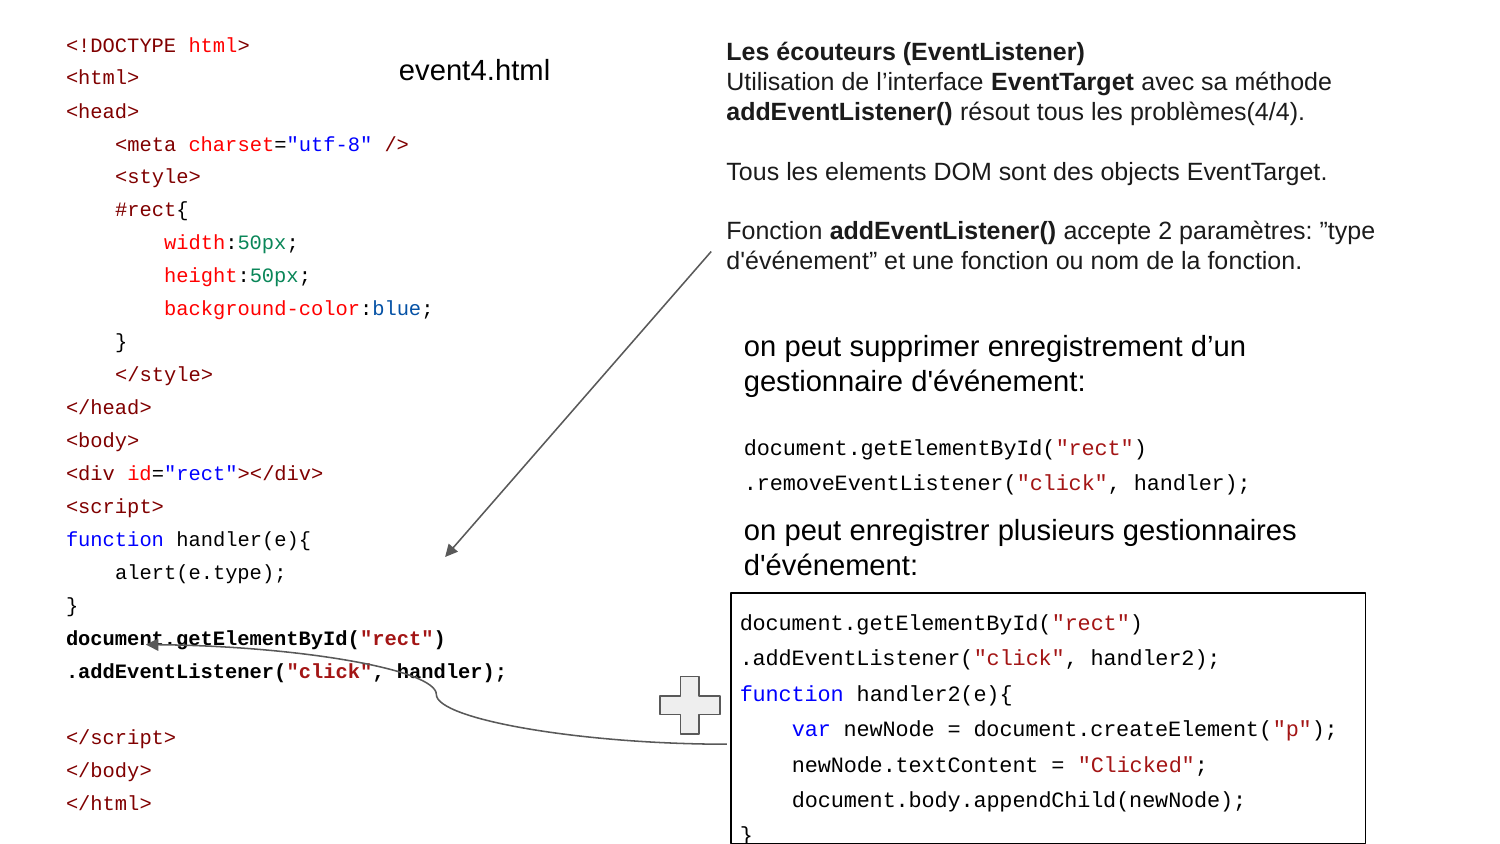

<!DOCTYPE html>
<html>
<head>
 <meta charset="utf-8" />
 <style>
 #rect{
 width:50px;
 height:50px;
 background-color:blue;
 }
 </style>
</head>
<body>
<div id="rect"></div>
<script>
function handler(e){
 alert(e.type);
}
document.getElementById("rect")
.addEventListener("click", handler);
</script>
</body>
</html>
# Les écouteurs (EventListener) Utilisation de l’interface EventTarget avec sa méthode addEventListener() résout tous les problèmes(4/4). Tous les elements DOM sont des objects EventTarget. Fonction addEventListener() accepte 2 paramètres: ”type d'événement” et une fonction ou nom de la fonction.
event4.html
on peut supprimer enregistrement d’un gestionnaire d'événement:
document.getElementById("rect")
.removeEventListener("click", handler);
on peut enregistrer plusieurs gestionnaires d'événement:
document.getElementById("rect")
.addEventListener("click", handler2);
function handler2(e){
 var newNode = document.createElement("p");
 newNode.textContent = "Clicked";
 document.body.appendChild(newNode);
}